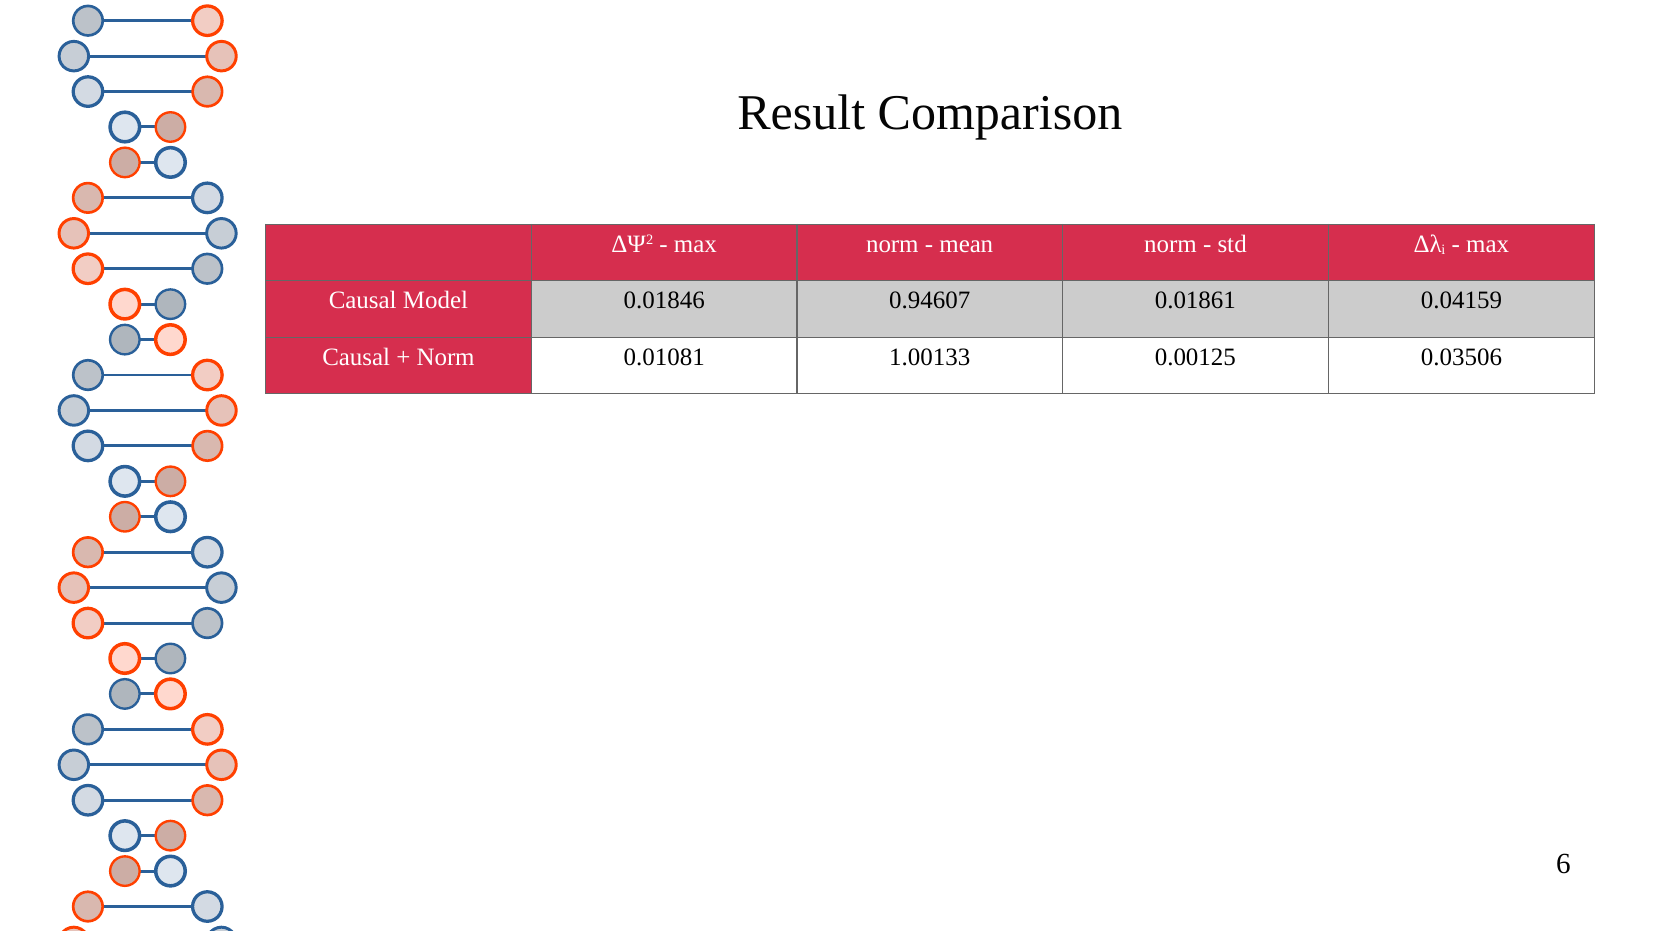

# Result Comparison
| | ΔΨ2 - max | norm - mean | norm - std | Δλi - max |
| --- | --- | --- | --- | --- |
| Causal Model | 0.01846 | 0.94607 | 0.01861 | 0.04159 |
| Causal + Norm | 0.01081 | 1.00133 | 0.00125 | 0.03506 |
6